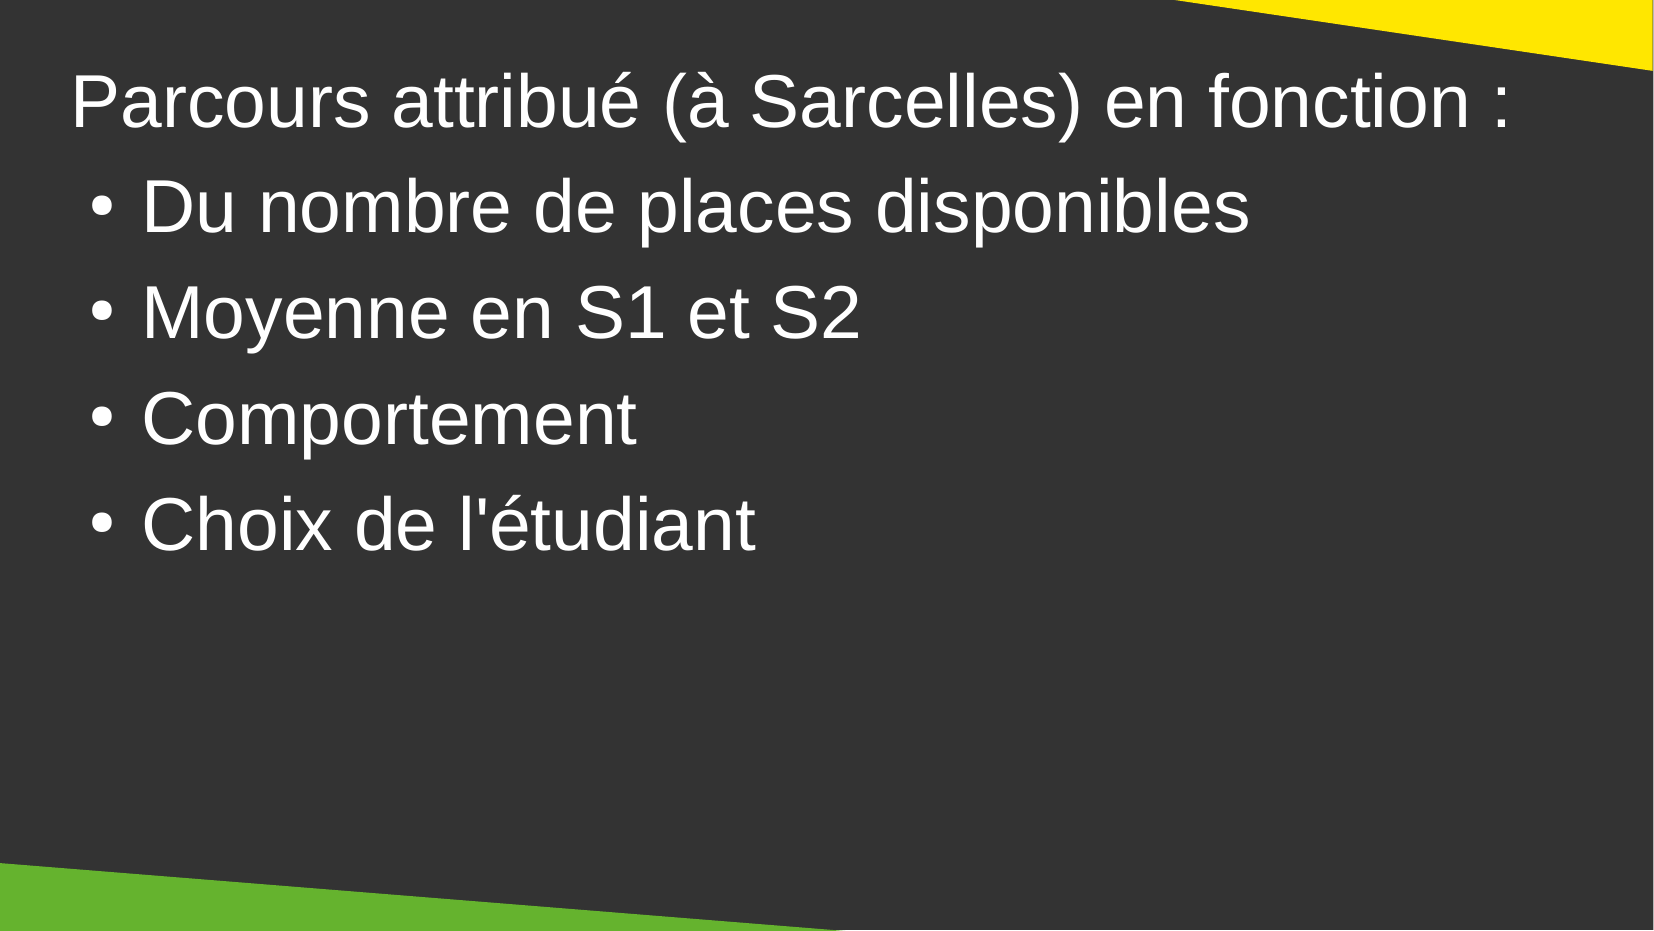

# Parcours attribué (à Sarcelles) en fonction :
Du nombre de places disponibles
Moyenne en S1 et S2
Comportement
Choix de l'étudiant